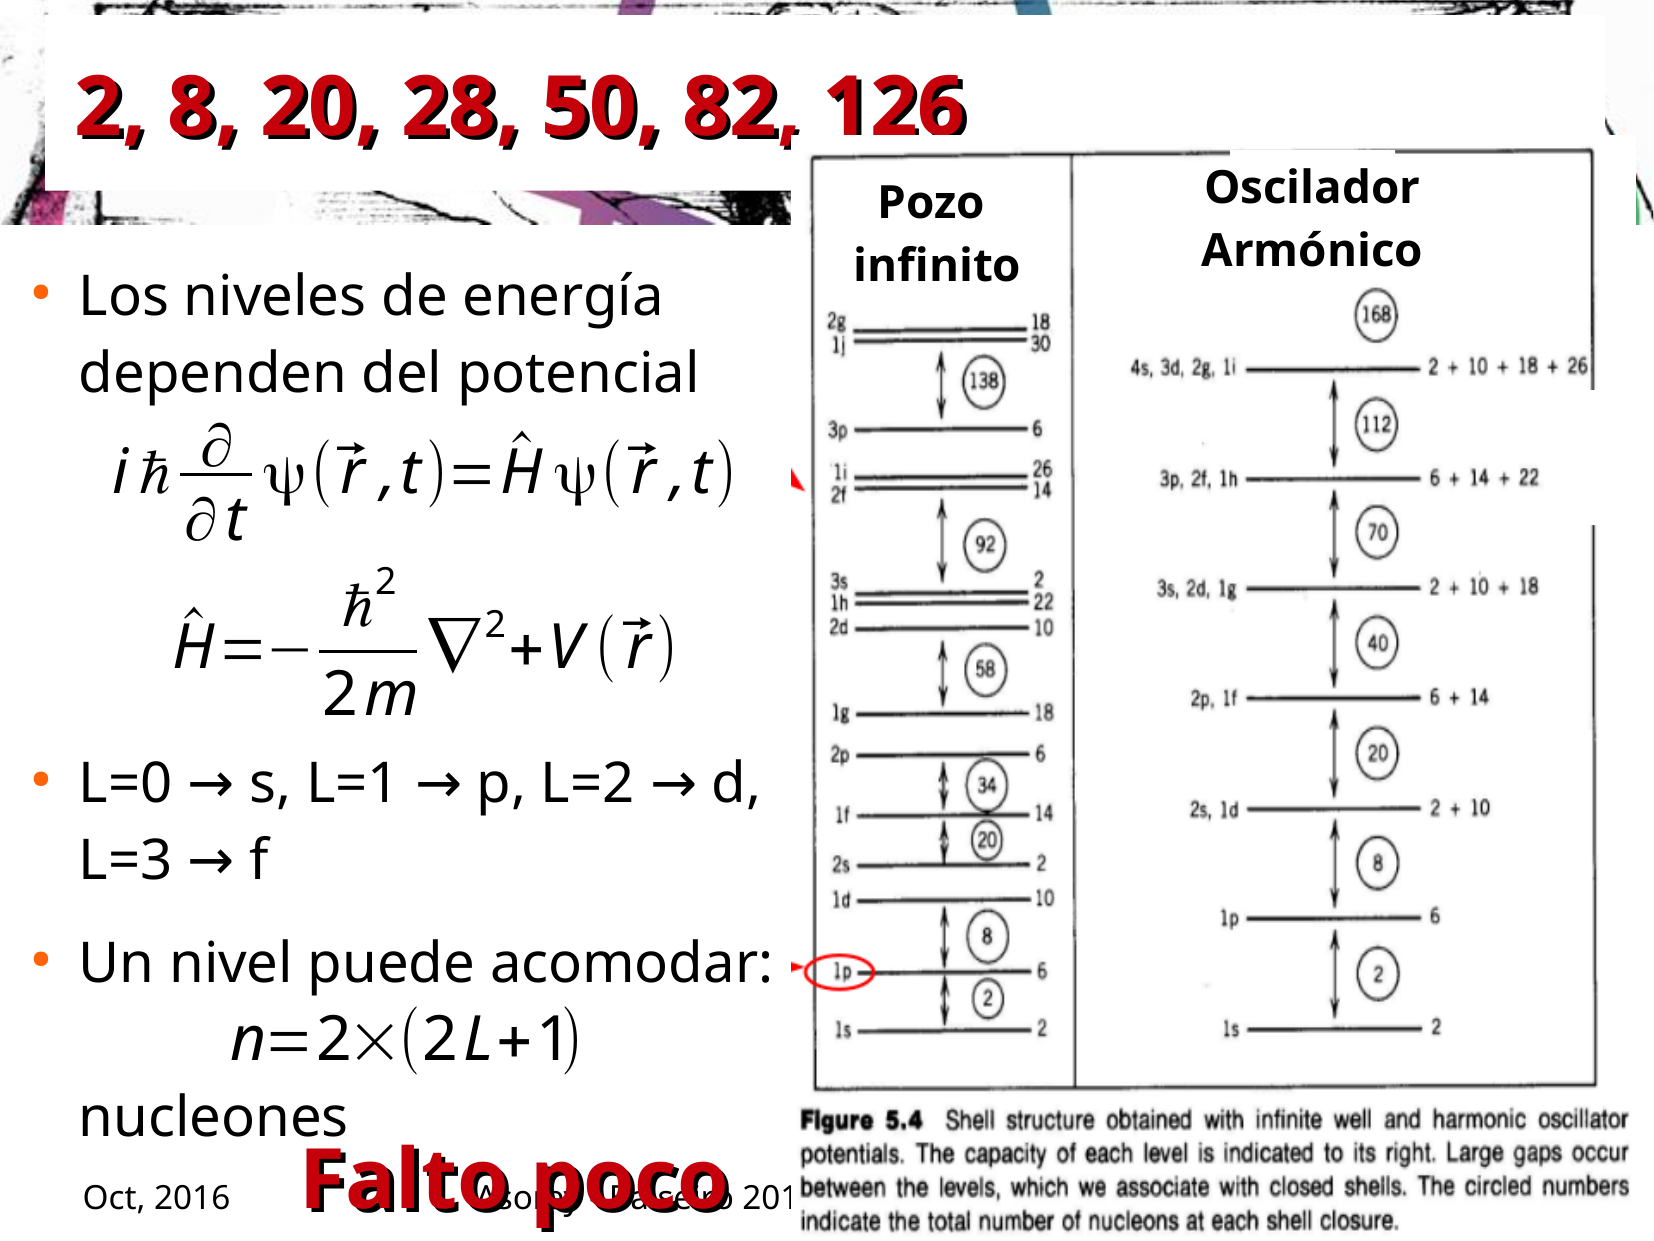

# 2, 8, 20, 28, 50, 82, 126
Oscilador
Armónico
Pozo
infinito
Los niveles de energía dependen del potencial
L=0 → s, L=1 → p, L=2 → d, L=3 → f
Un nivel puede acomodar:
nucleones
Falto poco
Oct, 2016
Asorey - Balseiro 2016 Física Médica - 02/04
27